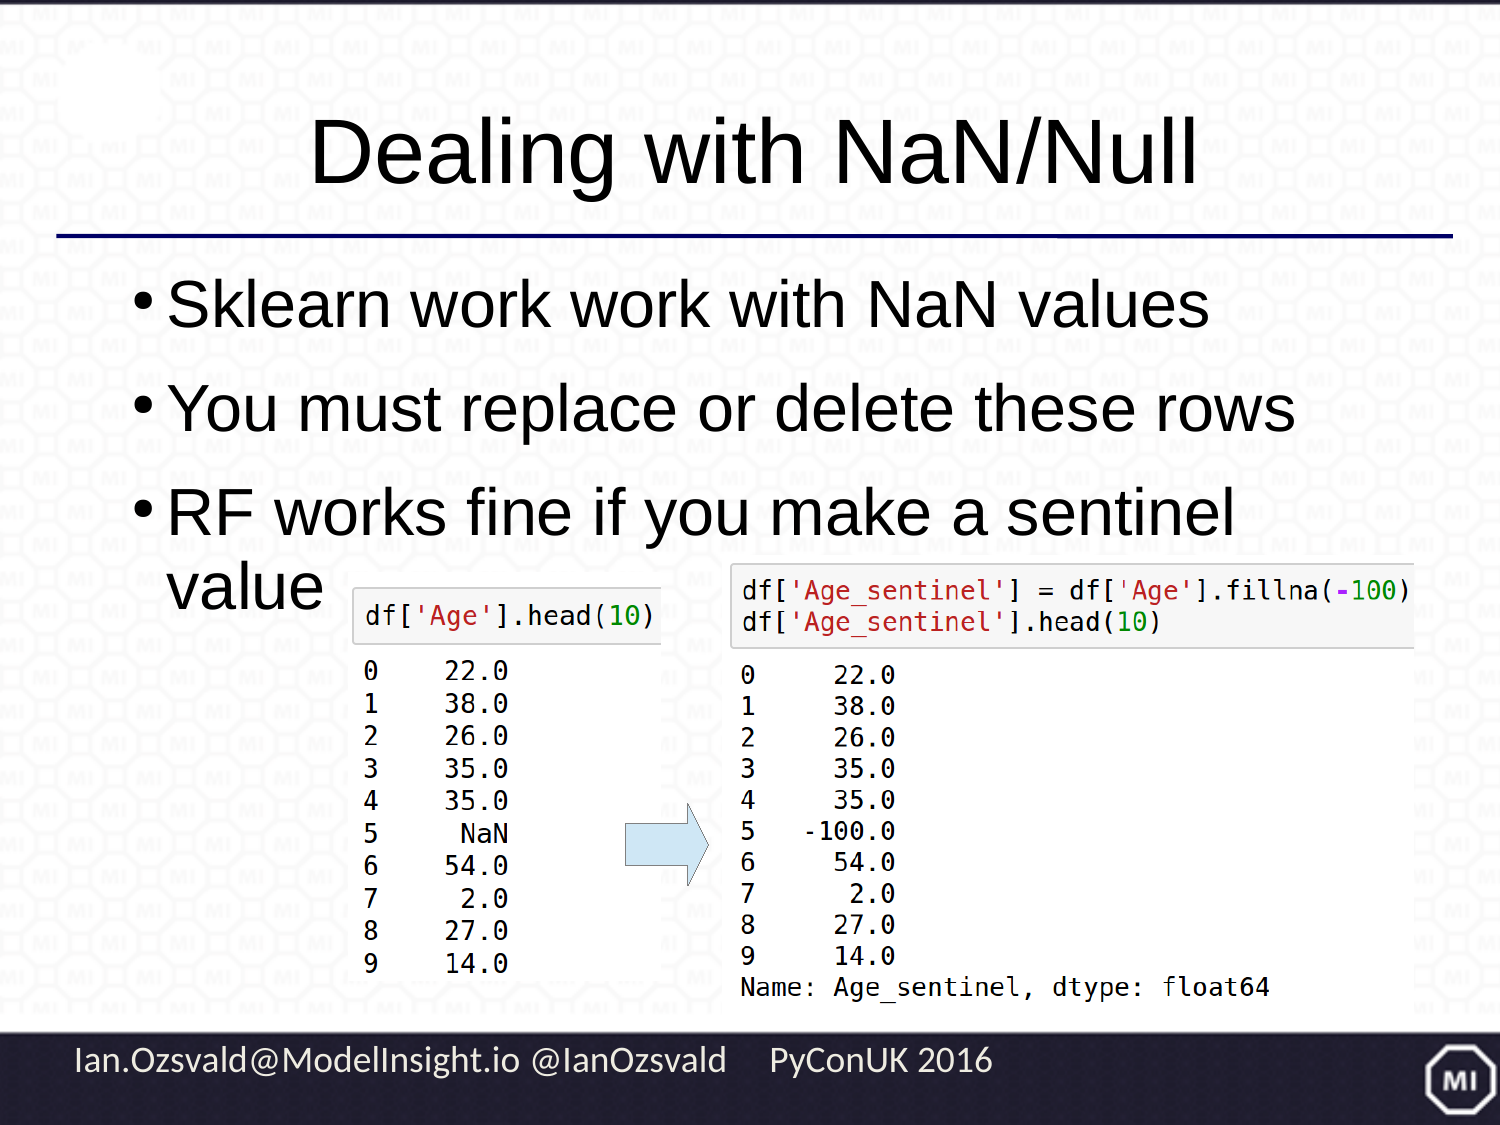

# Dealing with NaN/Null
Sklearn work work with NaN values
You must replace or delete these rows
RF works fine if you make a sentinel value